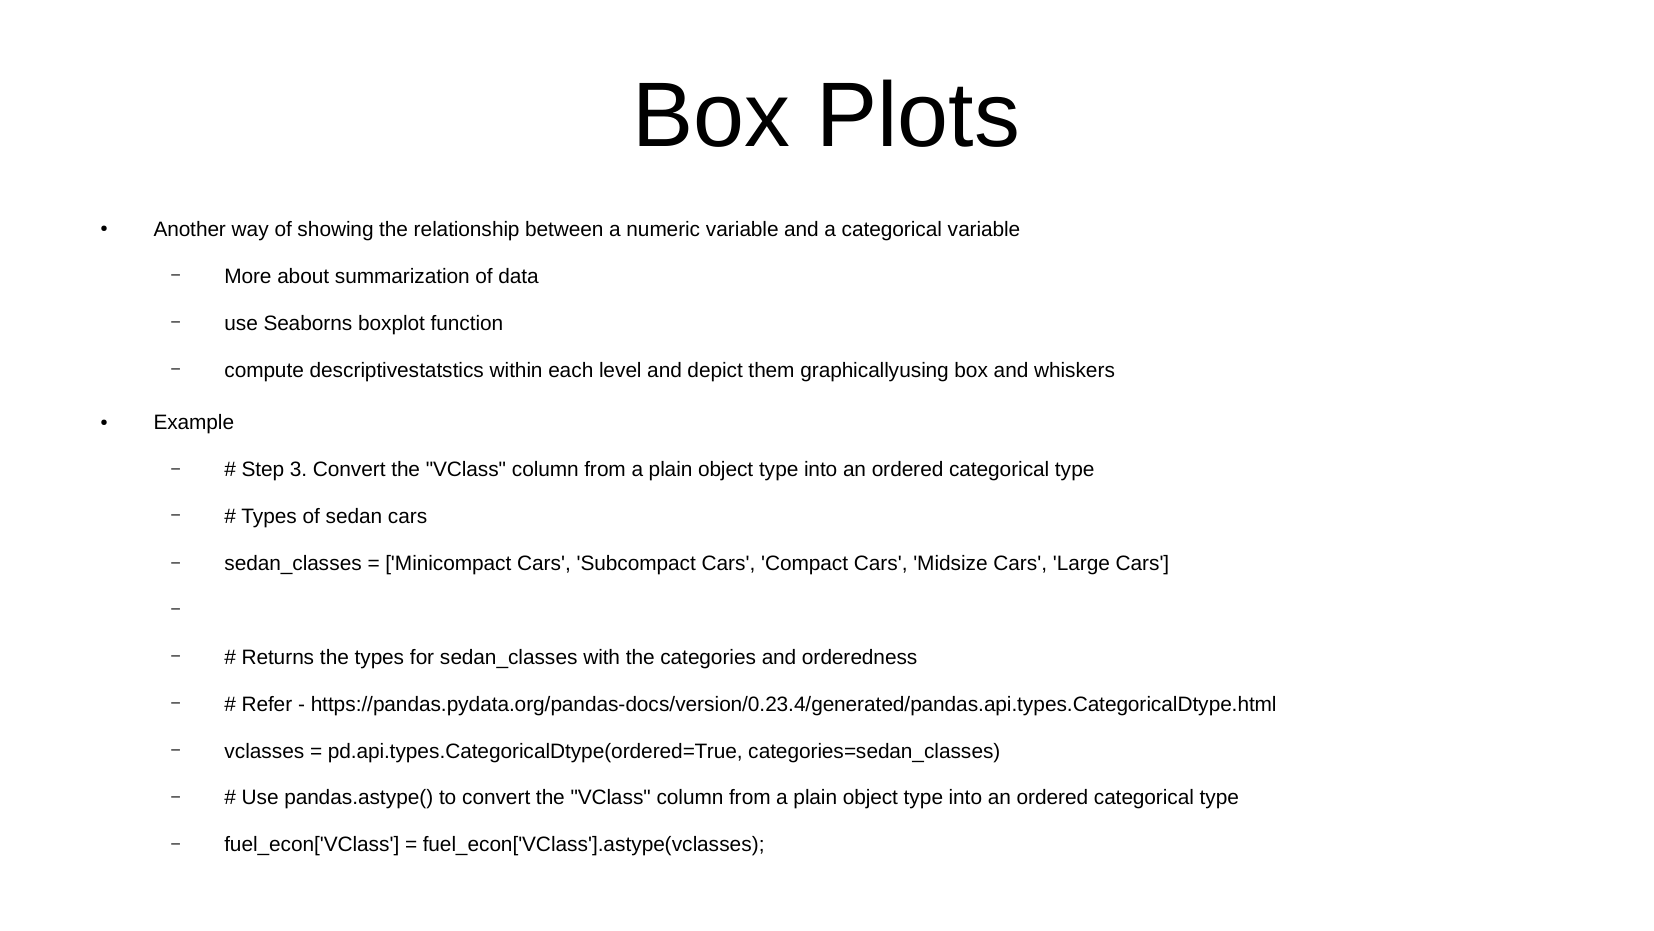

# Box Plots
Another way of showing the relationship between a numeric variable and a categorical variable
More about summarization of data
use Seaborns boxplot function
compute descriptivestatstics within each level and depict them graphicallyusing box and whiskers
Example
# Step 3. Convert the "VClass" column from a plain object type into an ordered categorical type
# Types of sedan cars
sedan_classes = ['Minicompact Cars', 'Subcompact Cars', 'Compact Cars', 'Midsize Cars', 'Large Cars']
# Returns the types for sedan_classes with the categories and orderedness
# Refer - https://pandas.pydata.org/pandas-docs/version/0.23.4/generated/pandas.api.types.CategoricalDtype.html
vclasses = pd.api.types.CategoricalDtype(ordered=True, categories=sedan_classes)
# Use pandas.astype() to convert the "VClass" column from a plain object type into an ordered categorical type
fuel_econ['VClass'] = fuel_econ['VClass'].astype(vclasses);